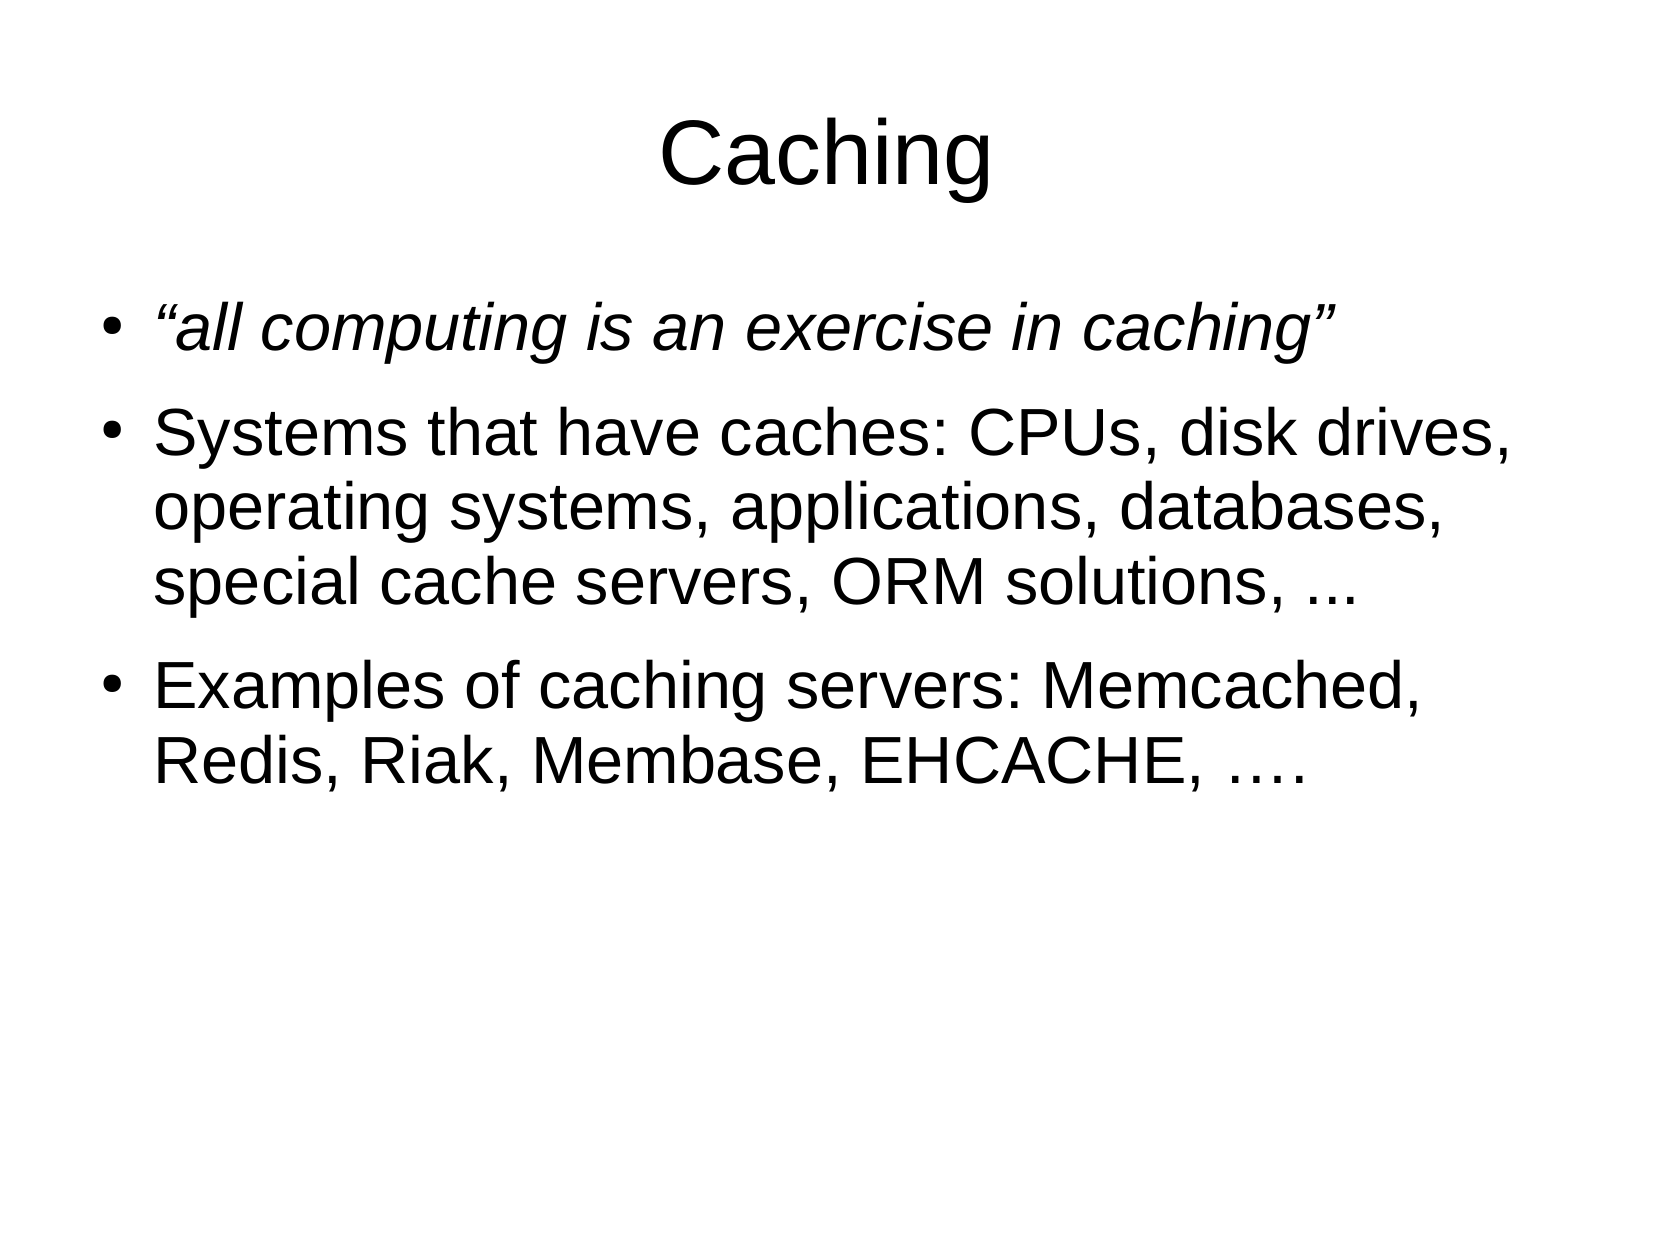

# Caching
“all computing is an exercise in caching”
Systems that have caches: CPUs, disk drives, operating systems, applications, databases, special cache servers, ORM solutions, ...
Examples of caching servers: Memcached, Redis, Riak, Membase, EHCACHE, ….